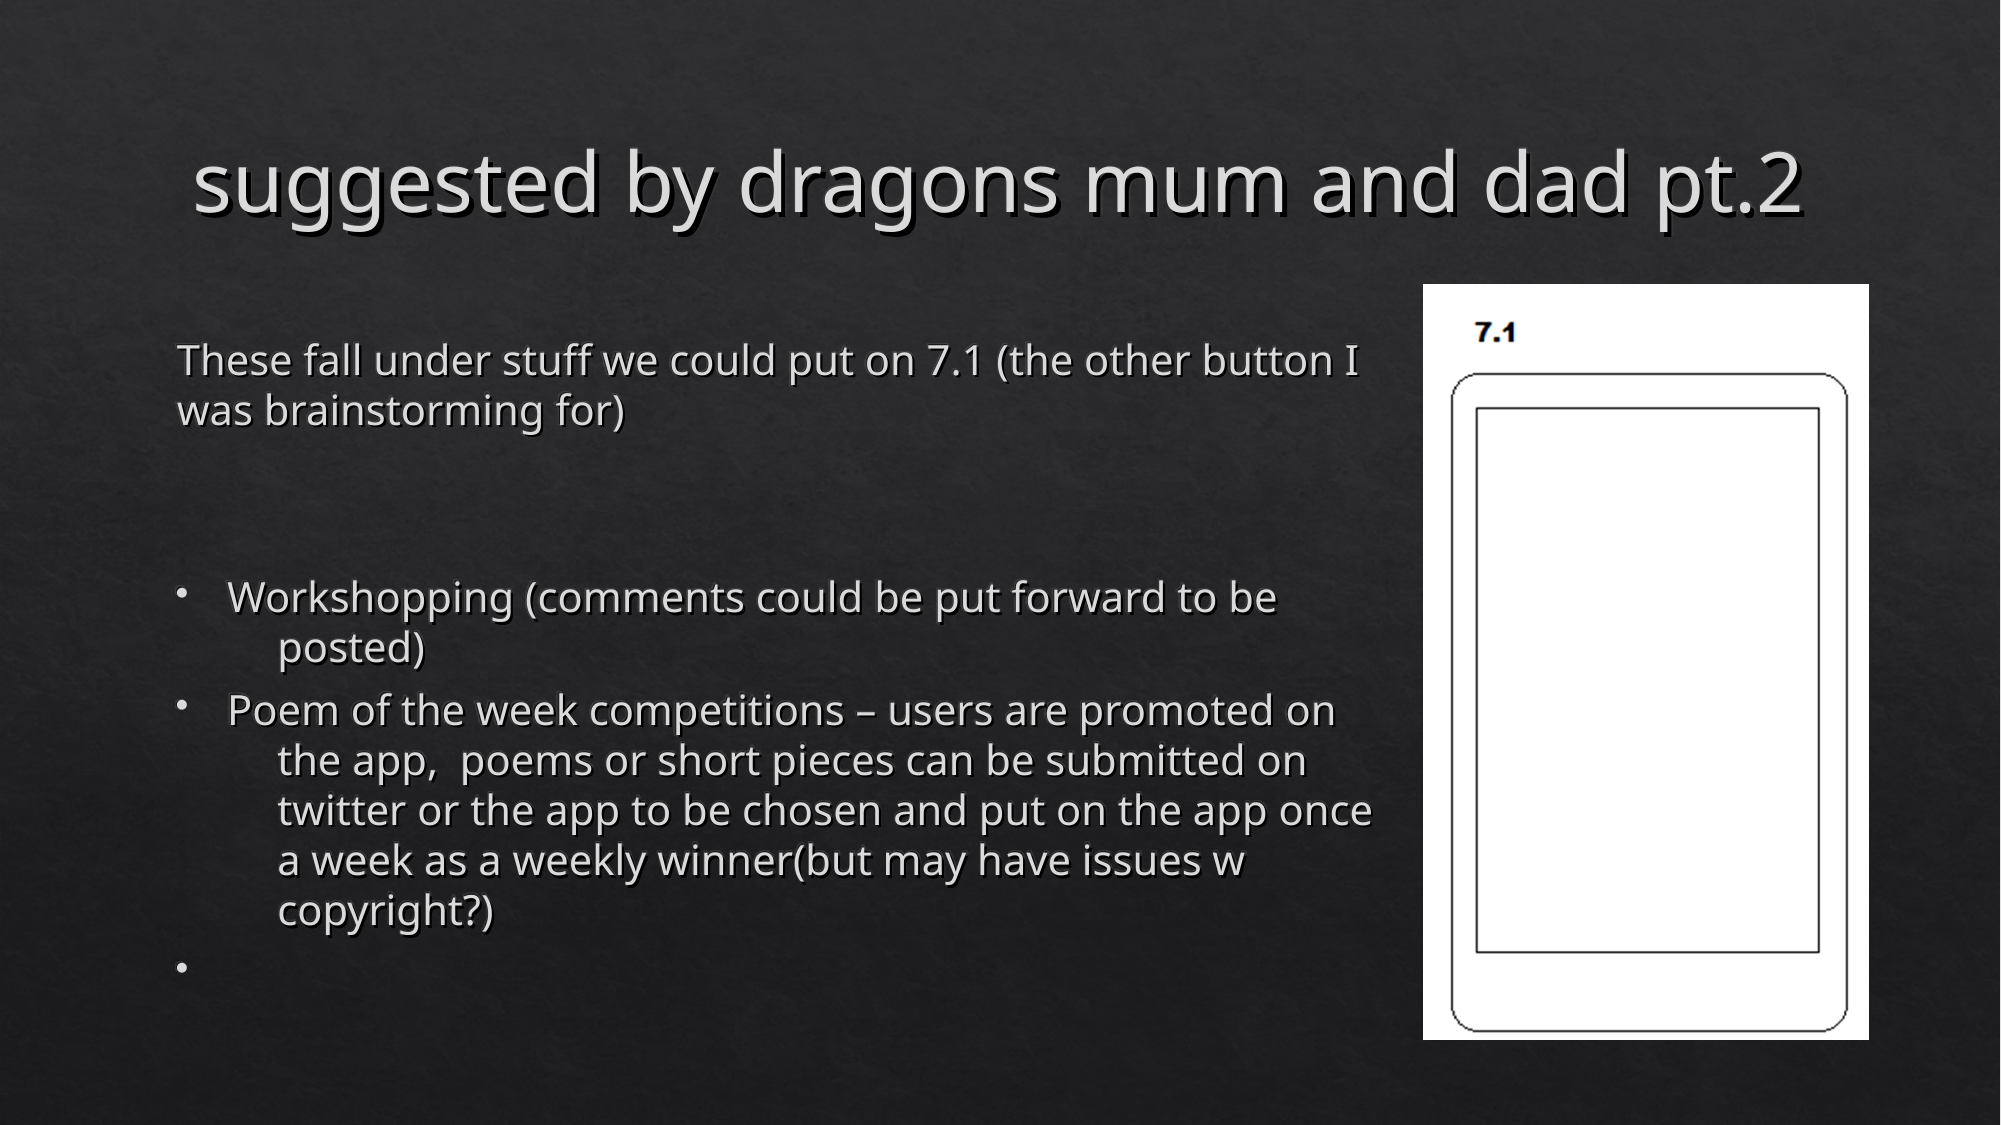

# suggested by dragons mum and dad pt.2
These fall under stuff we could put on 7.1 (the other button I was brainstorming for)
Workshopping (comments could be put forward to be posted)
Poem of the week competitions – users are promoted on the app, poems or short pieces can be submitted on twitter or the app to be chosen and put on the app once a week as a weekly winner(but may have issues w copyright?)